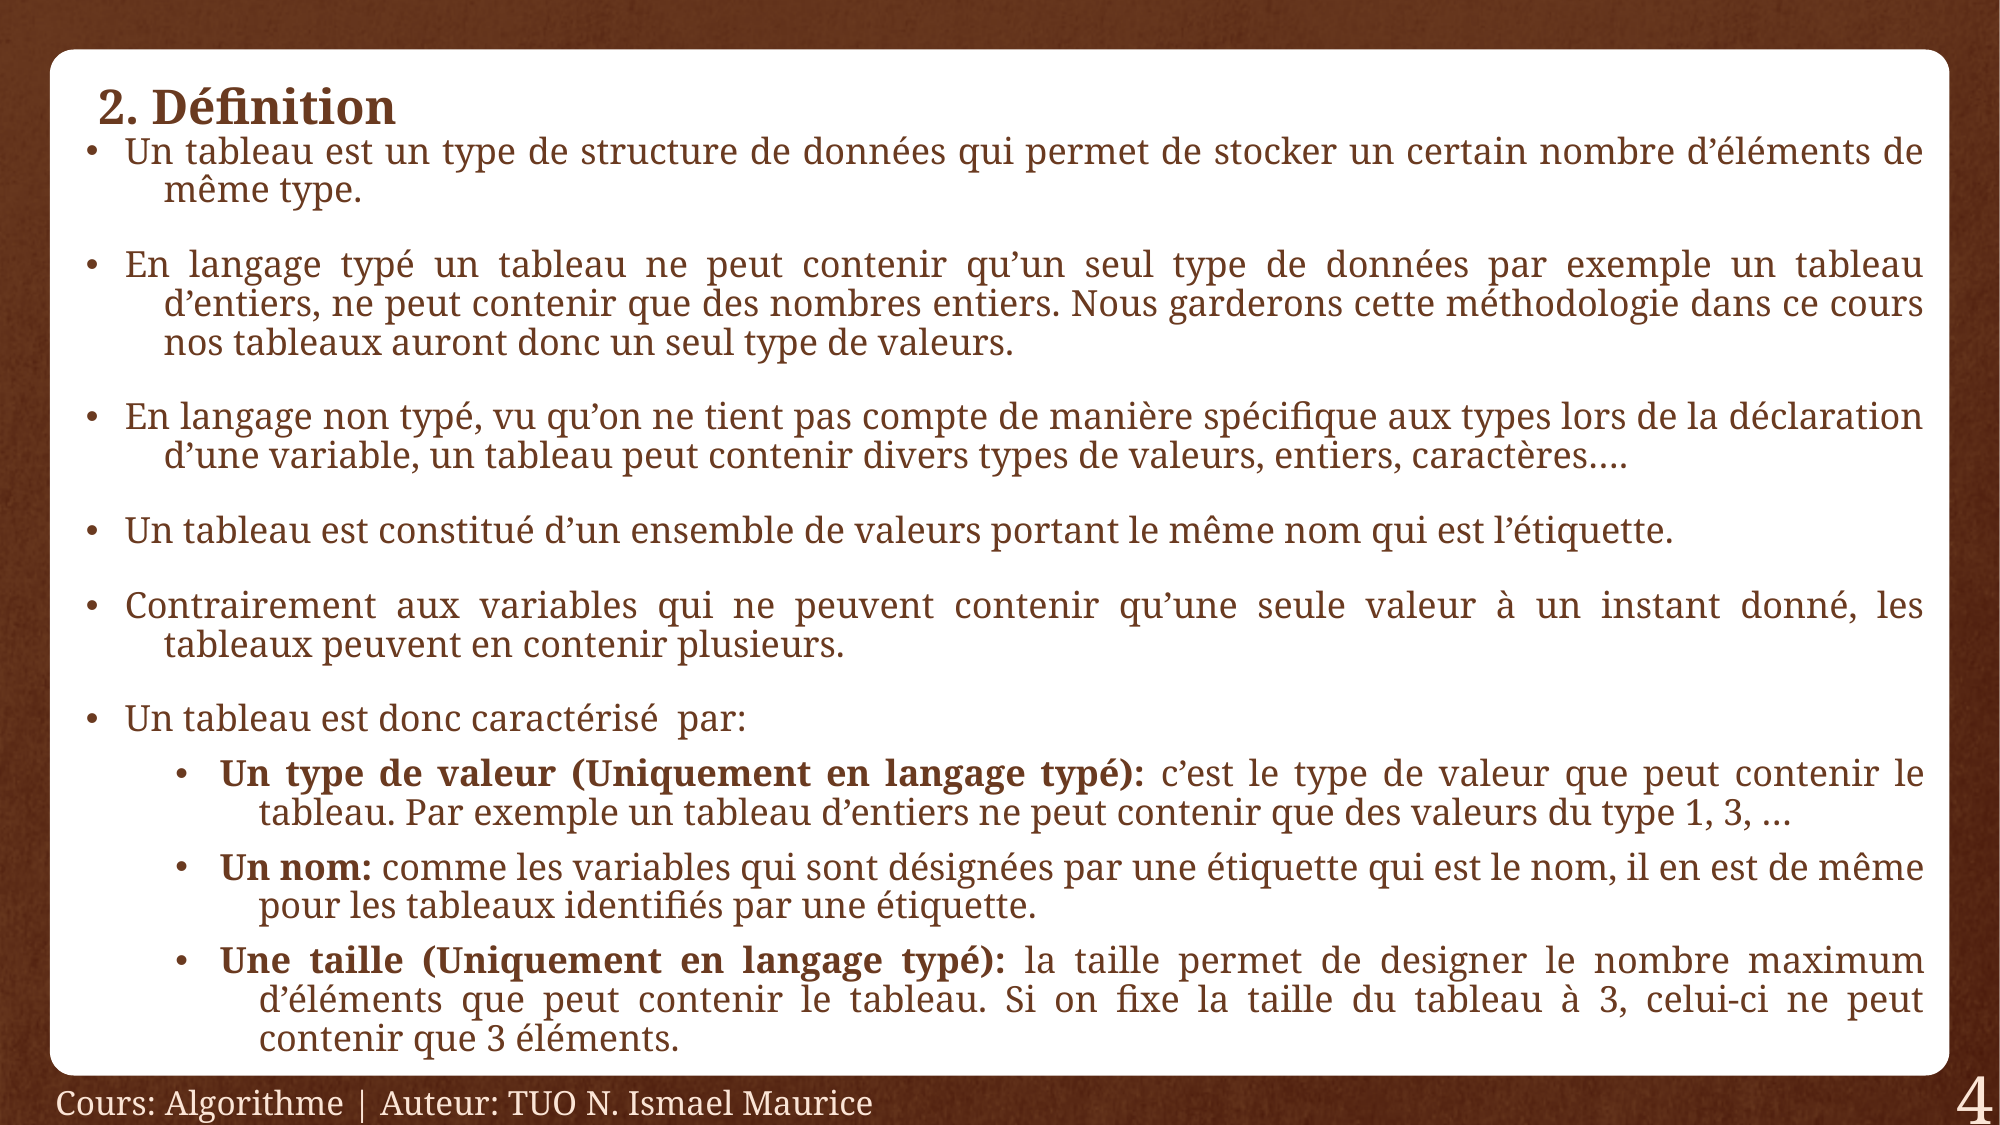

# 2. Définition
Un tableau est un type de structure de données qui permet de stocker un certain nombre d’éléments de même type.
En langage typé un tableau ne peut contenir qu’un seul type de données par exemple un tableau d’entiers, ne peut contenir que des nombres entiers. Nous garderons cette méthodologie dans ce cours nos tableaux auront donc un seul type de valeurs.
En langage non typé, vu qu’on ne tient pas compte de manière spécifique aux types lors de la déclaration d’une variable, un tableau peut contenir divers types de valeurs, entiers, caractères….
Un tableau est constitué d’un ensemble de valeurs portant le même nom qui est l’étiquette.
Contrairement aux variables qui ne peuvent contenir qu’une seule valeur à un instant donné, les tableaux peuvent en contenir plusieurs.
Un tableau est donc caractérisé par:
Un type de valeur (Uniquement en langage typé): c’est le type de valeur que peut contenir le tableau. Par exemple un tableau d’entiers ne peut contenir que des valeurs du type 1, 3, …
Un nom: comme les variables qui sont désignées par une étiquette qui est le nom, il en est de même pour les tableaux identifiés par une étiquette.
Une taille (Uniquement en langage typé): la taille permet de designer le nombre maximum d’éléments que peut contenir le tableau. Si on fixe la taille du tableau à 3, celui-ci ne peut contenir que 3 éléments.
4
Cours: Algorithme | Auteur: TUO N. Ismael Maurice